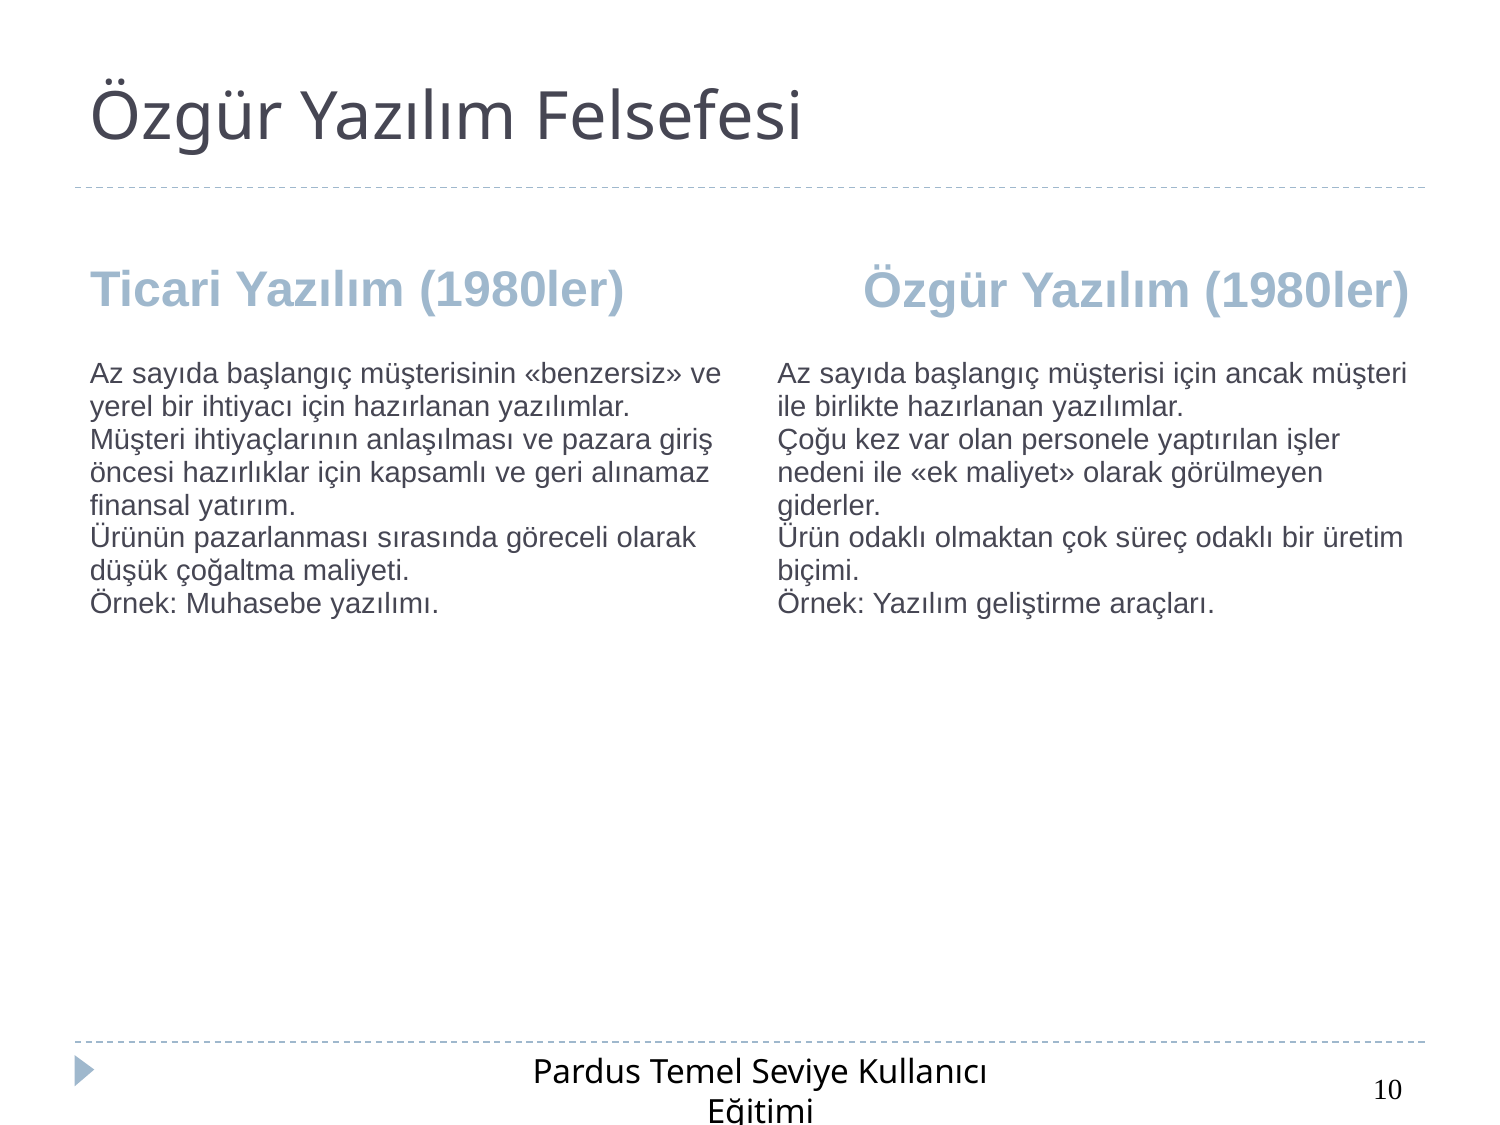

# Özgür Yazılım Felsefesi
Ticari Yazılım (1980ler)
Özgür Yazılım (1980ler)
Az sayıda başlangıç müşterisinin «benzersiz» ve yerel bir ihtiyacı için hazırlanan yazılımlar.
Müşteri ihtiyaçlarının anlaşılması ve pazara giriş öncesi hazırlıklar için kapsamlı ve geri alınamaz finansal yatırım.
Ürünün pazarlanması sırasında göreceli olarak düşük çoğaltma maliyeti.
Örnek: Muhasebe yazılımı.
Az sayıda başlangıç müşterisi için ancak müşteri ile birlikte hazırlanan yazılımlar.
Çoğu kez var olan personele yaptırılan işler nedeni ile «ek maliyet» olarak görülmeyen giderler.
Ürün odaklı olmaktan çok süreç odaklı bir üretim biçimi.
Örnek: Yazılım geliştirme araçları.